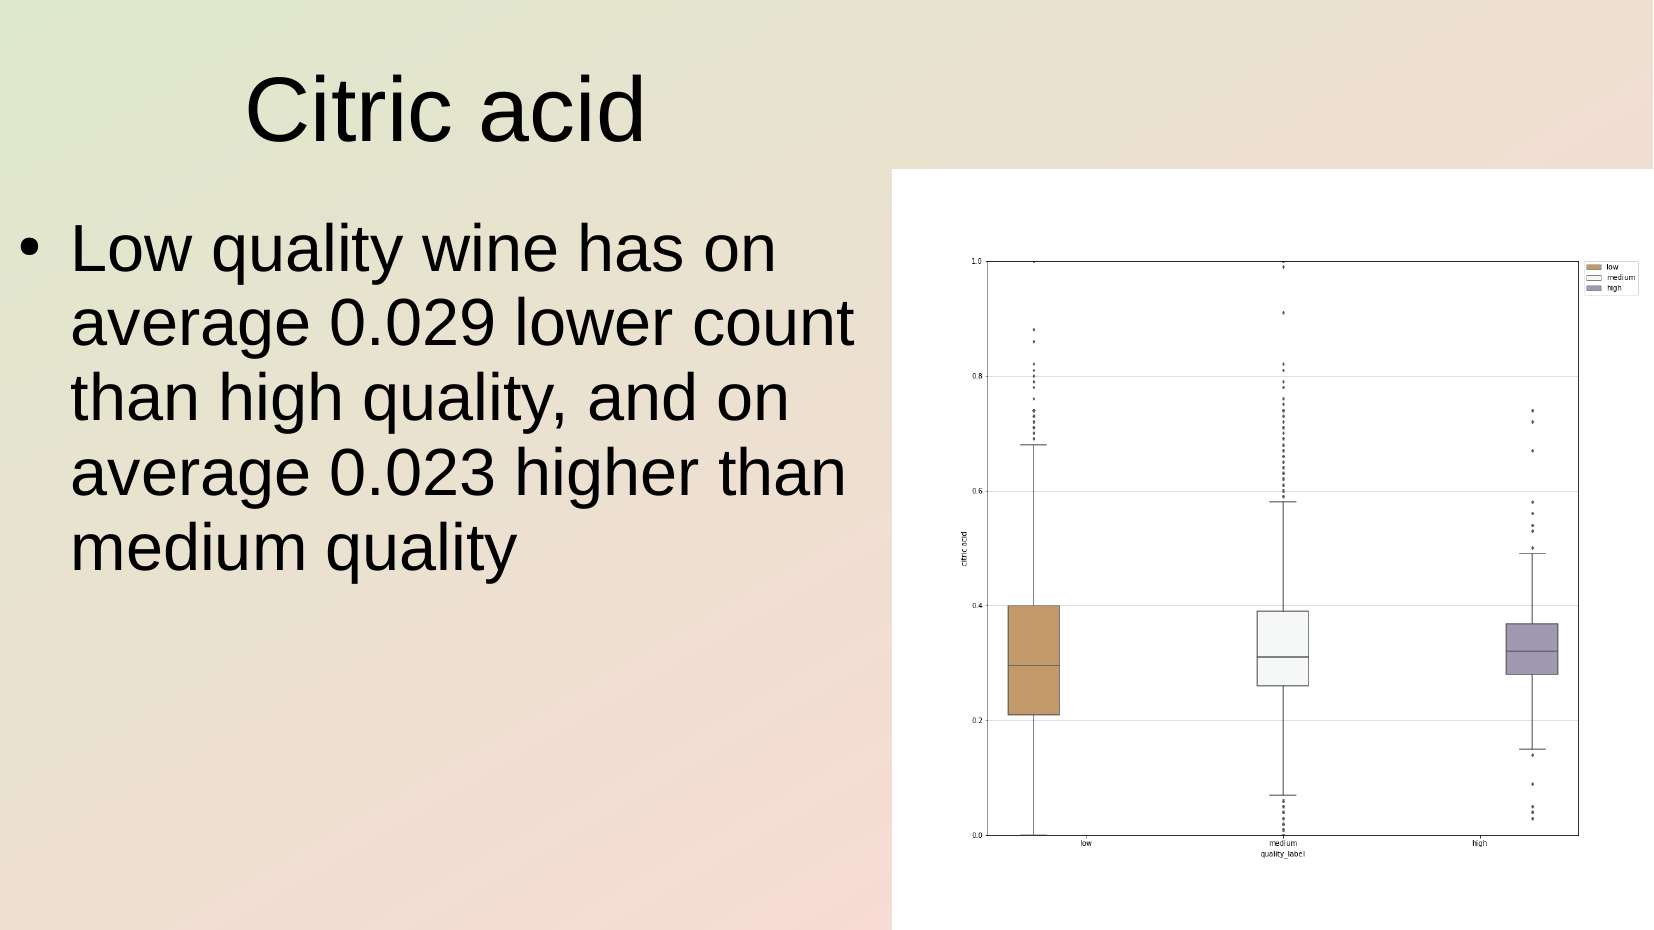

# Citric acid
Low quality wine has on average 0.029 lower count than high quality, and on average 0.023 higher than medium quality